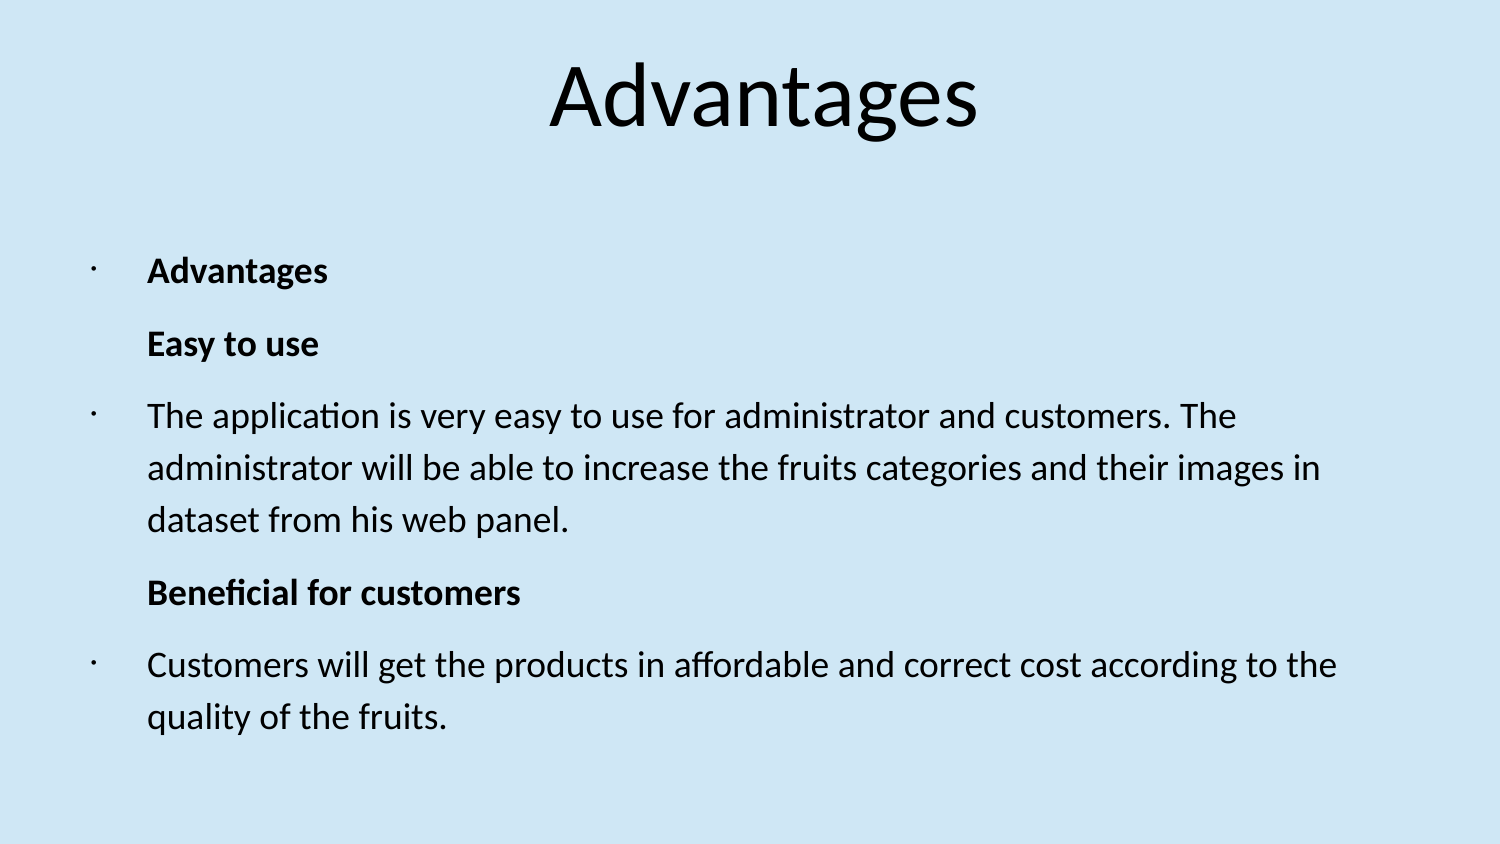

# Advantages
Advantages
Easy to use
The application is very easy to use for administrator and customers. The administrator will be able to increase the fruits categories and their images in dataset from his web panel.
Beneficial for customers
Customers will get the products in affordable and correct cost according to the quality of the fruits.